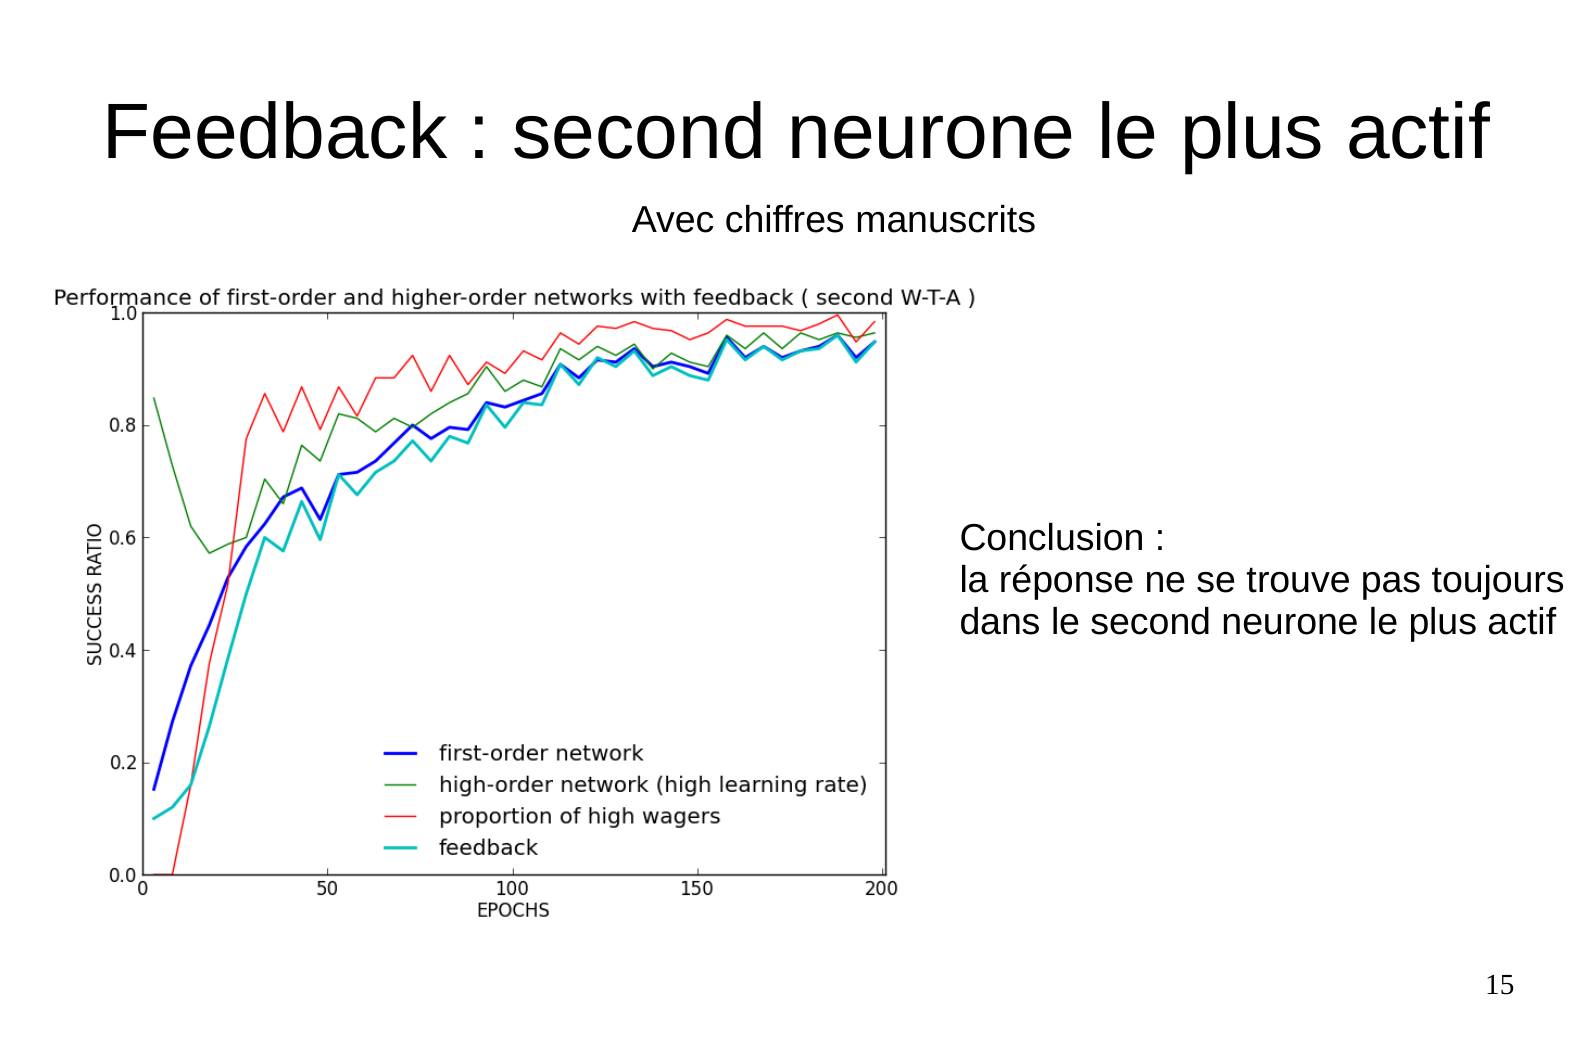

# Feedback : second neurone le plus actif
Avec chiffres manuscrits
Conclusion :
la réponse ne se trouve pas toujours
dans le second neurone le plus actif
15